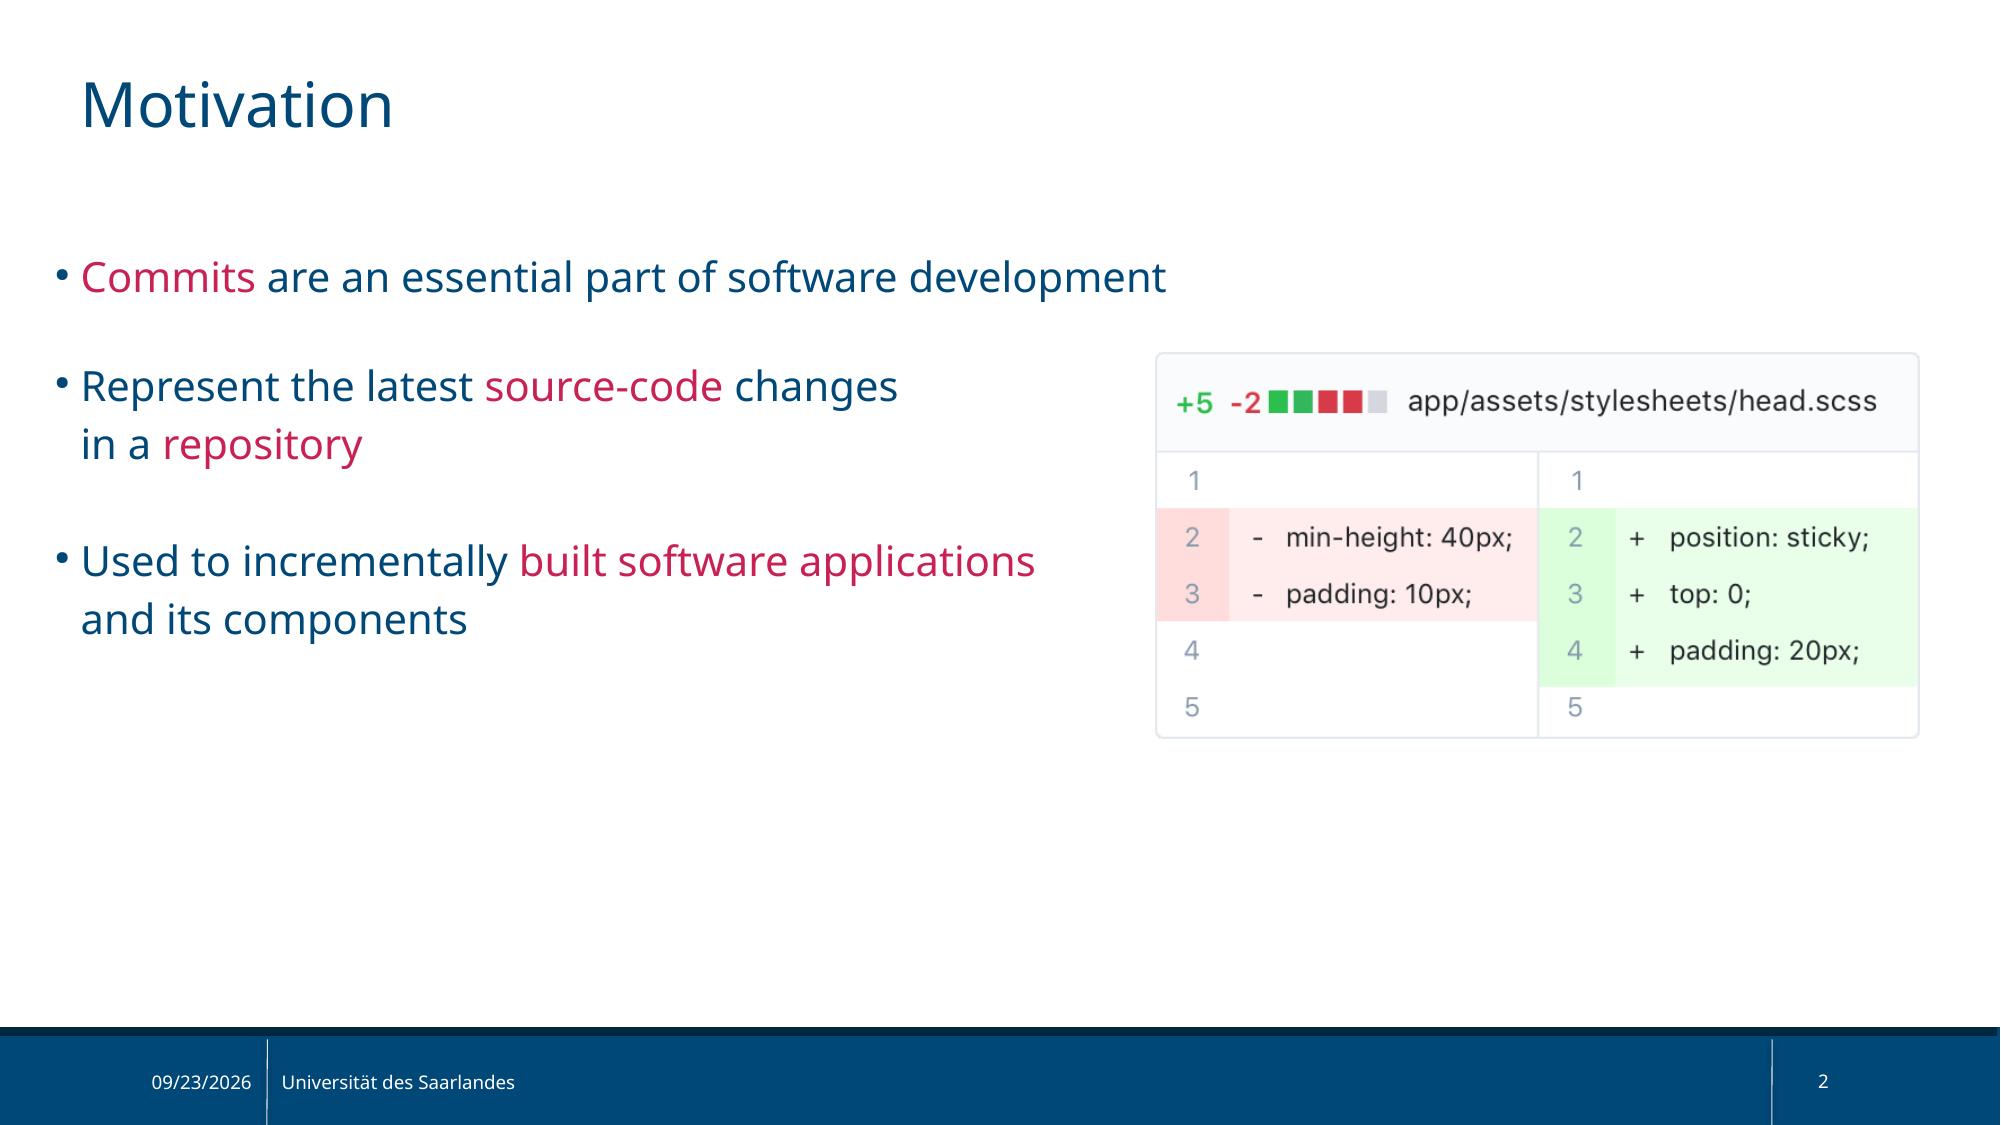

Motivation
# Commits are an essential part of software development
 Represent the latest source-code changes
 in a repository
 Used to incrementally built software applications
 and its components
Universität des Saarlandes